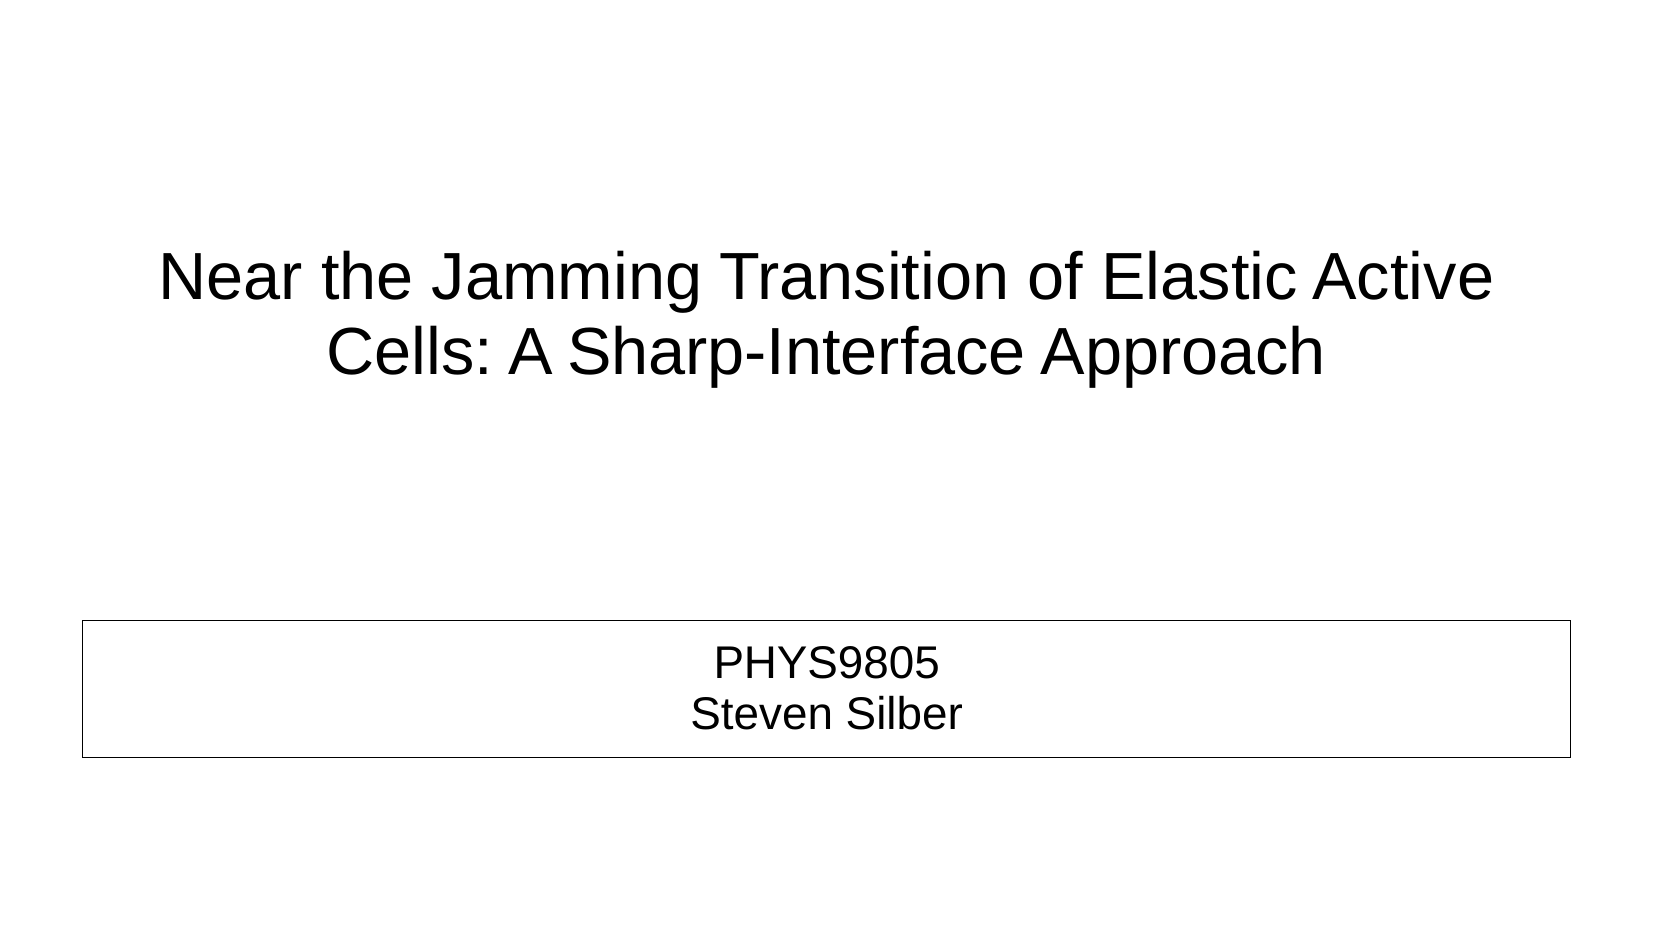

Near the Jamming Transition of Elastic Active Cells: A Sharp-Interface Approach
# PHYS9805
Steven Silber